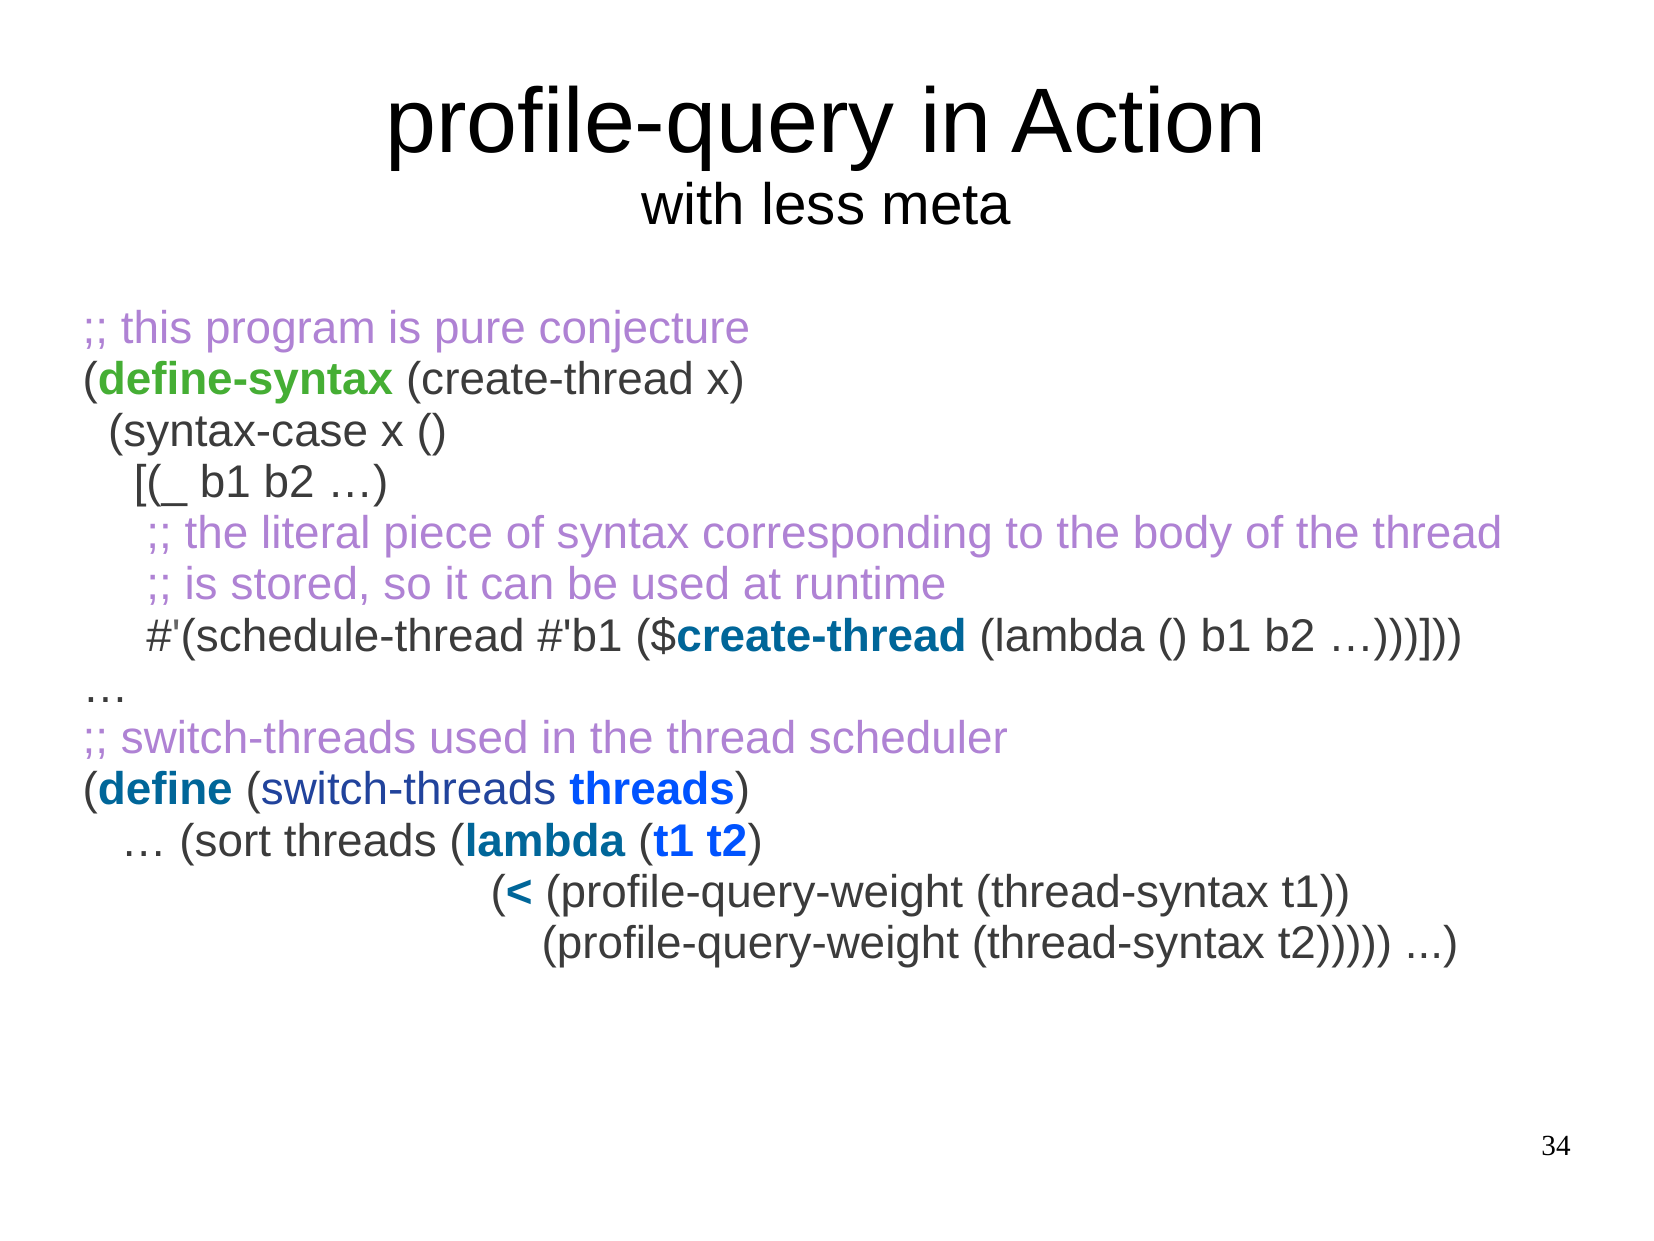

# profile-query in Action with less meta
;; this program is pure conjecture
(define-syntax (create-thread x)
 (syntax-case x ()
 [(_ b1 b2 …)
 ;; the literal piece of syntax corresponding to the body of the thread
 ;; is stored, so it can be used at runtime
 #'(schedule-thread #'b1 ($create-thread (lambda () b1 b2 …)))]))
…
;; switch-threads used in the thread scheduler
(define (switch-threads threads)
 … (sort threads (lambda (t1 t2)
 (< (profile-query-weight (thread-syntax t1))
 (profile-query-weight (thread-syntax t2))))) ...)
34